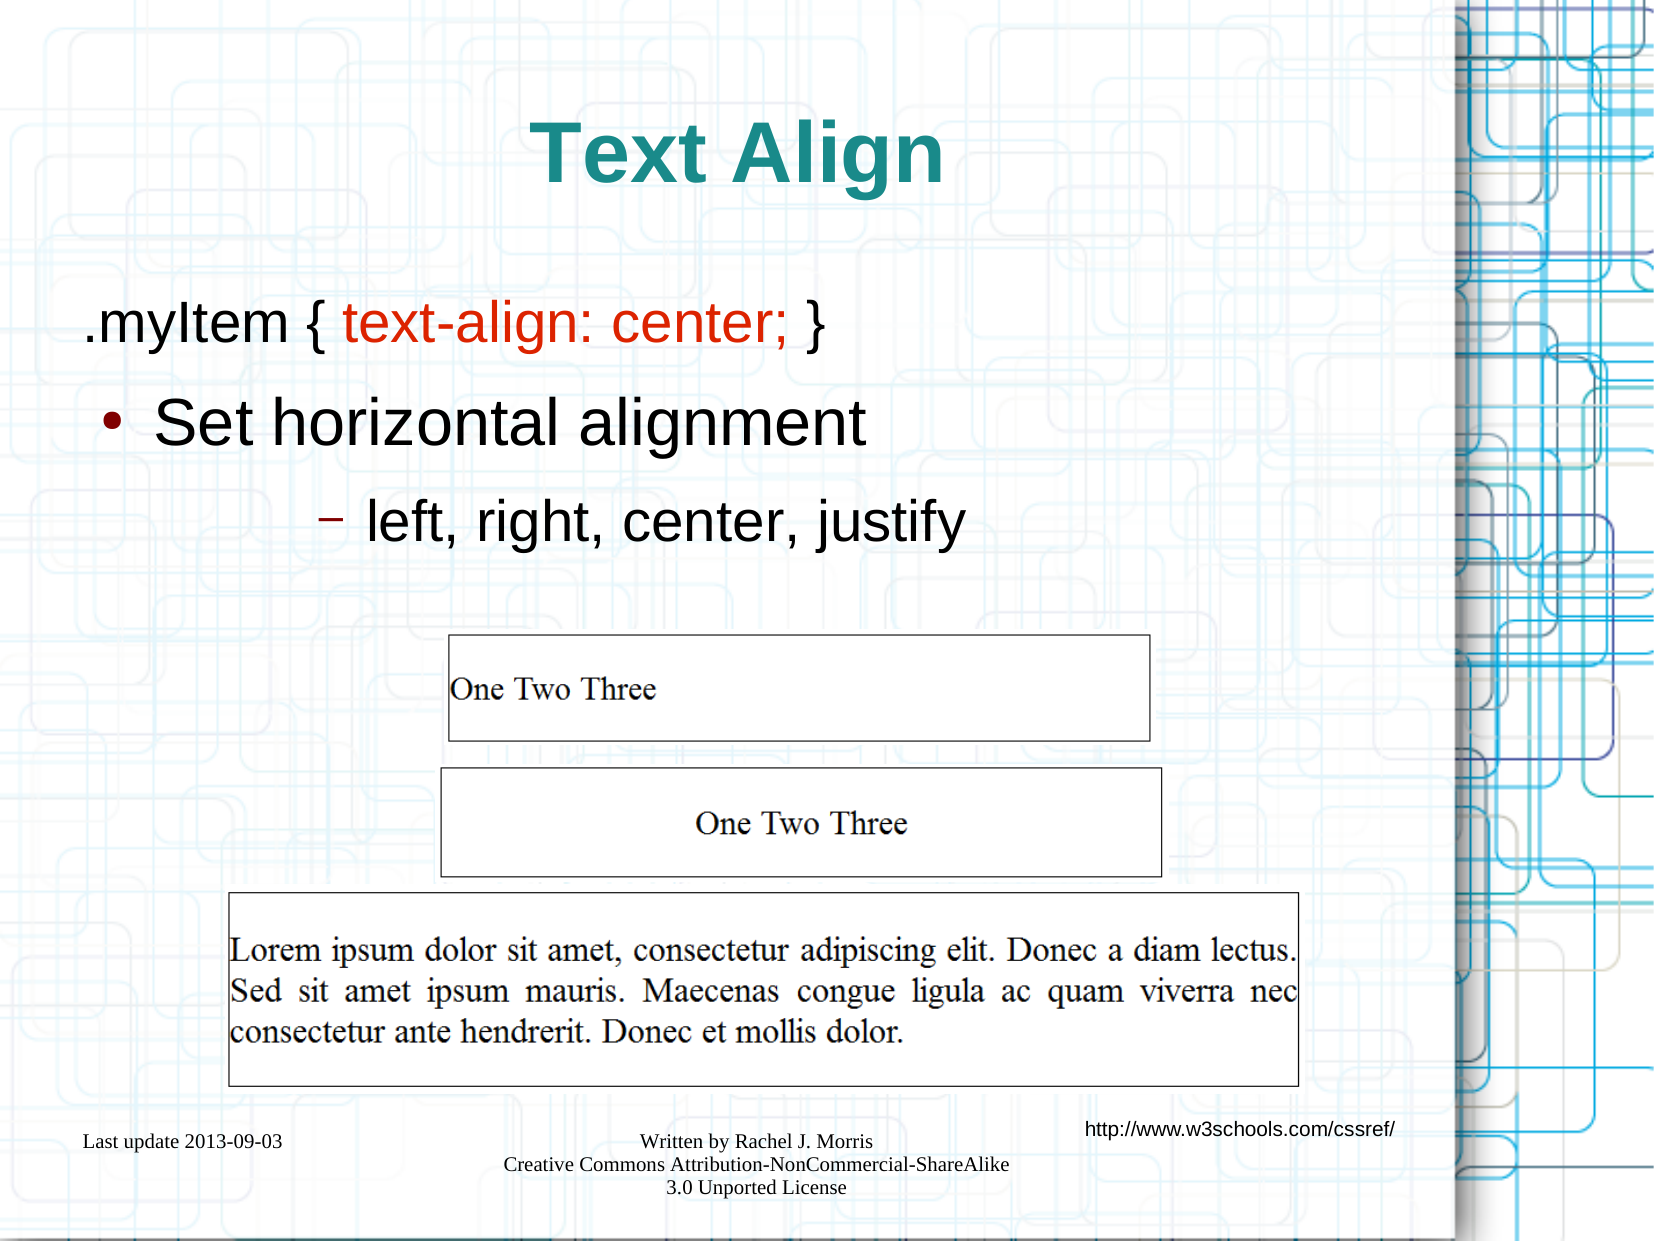

# Text Align
.myItem { text-align: center; }
Set horizontal alignment
left, right, center, justify
http://www.w3schools.com/cssref/